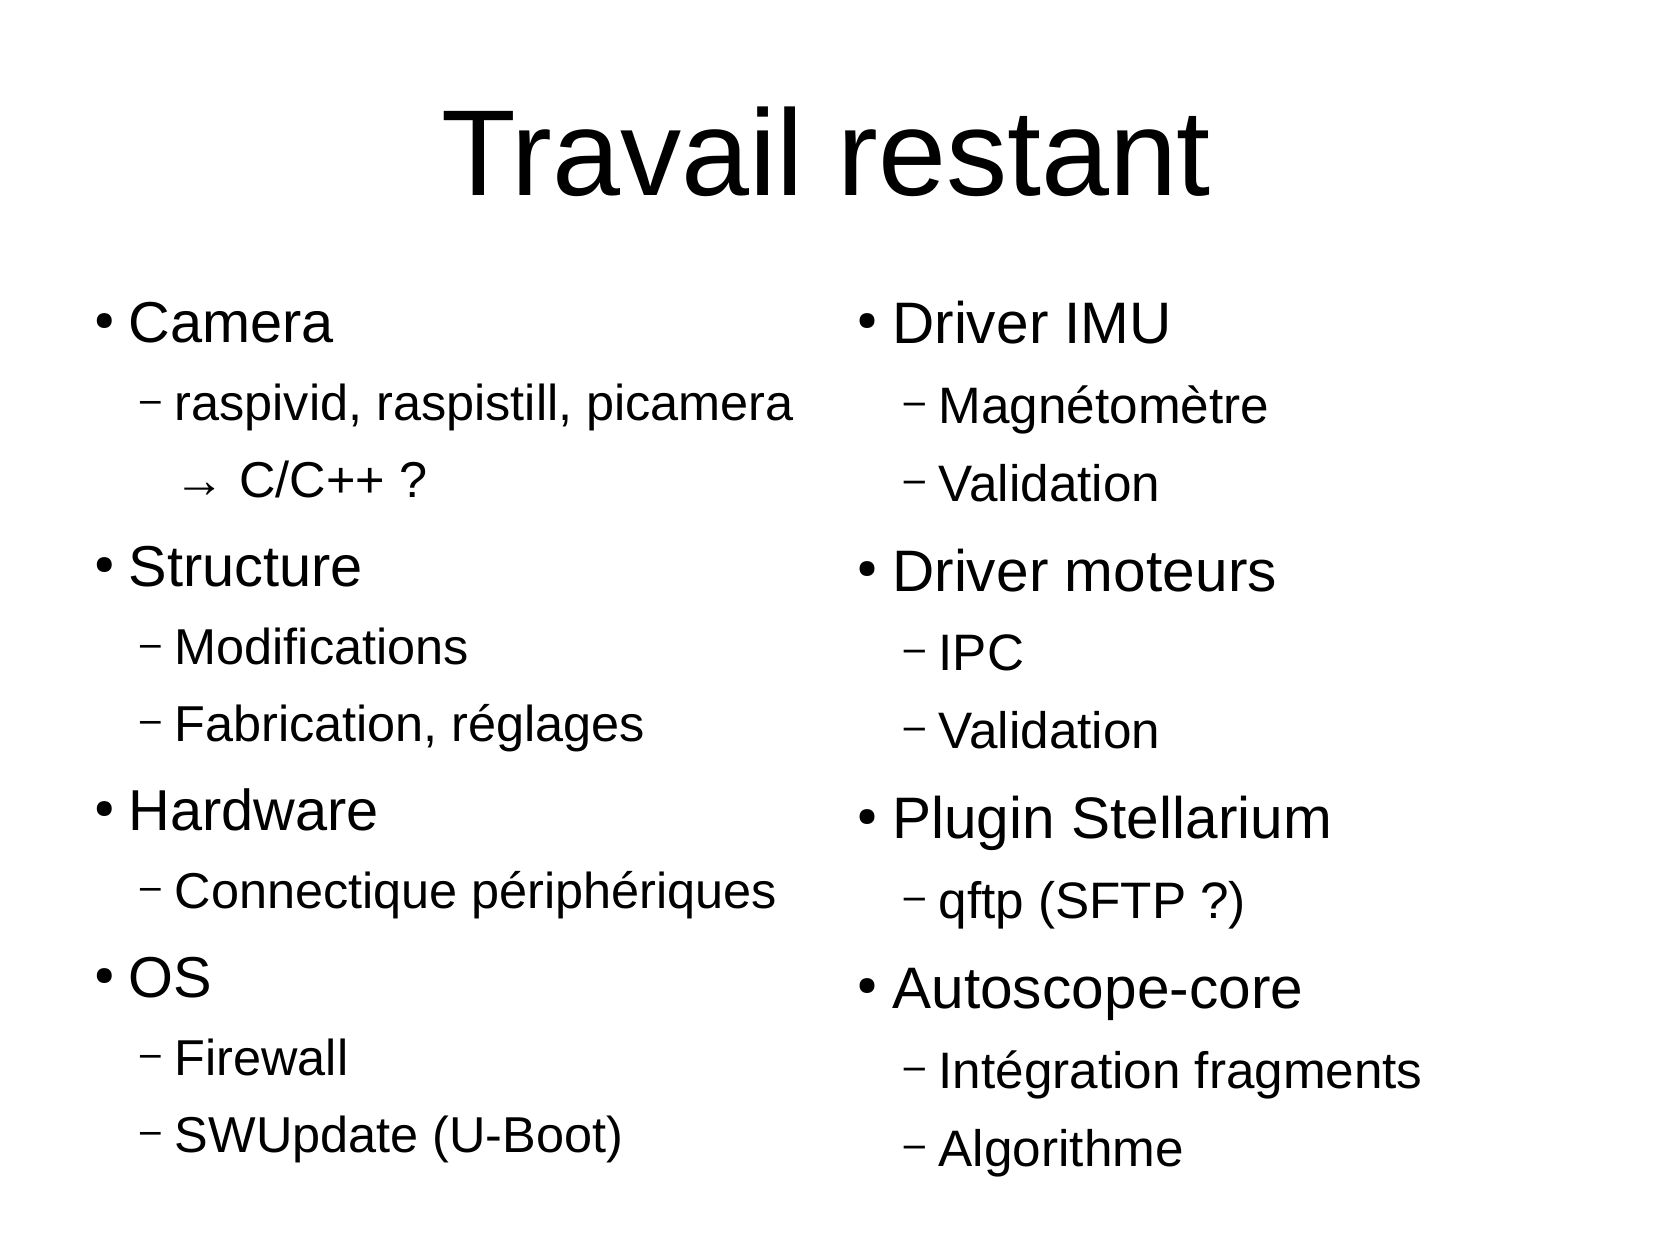

# Travail restant
Camera
raspivid, raspistill, picamera
→ C/C++ ?
Structure
Modifications
Fabrication, réglages
Hardware
Connectique périphériques
OS
Firewall
SWUpdate (U-Boot)
Driver IMU
Magnétomètre
Validation
Driver moteurs
IPC
Validation
Plugin Stellarium
qftp (SFTP ?)
Autoscope-core
Intégration fragments
Algorithme